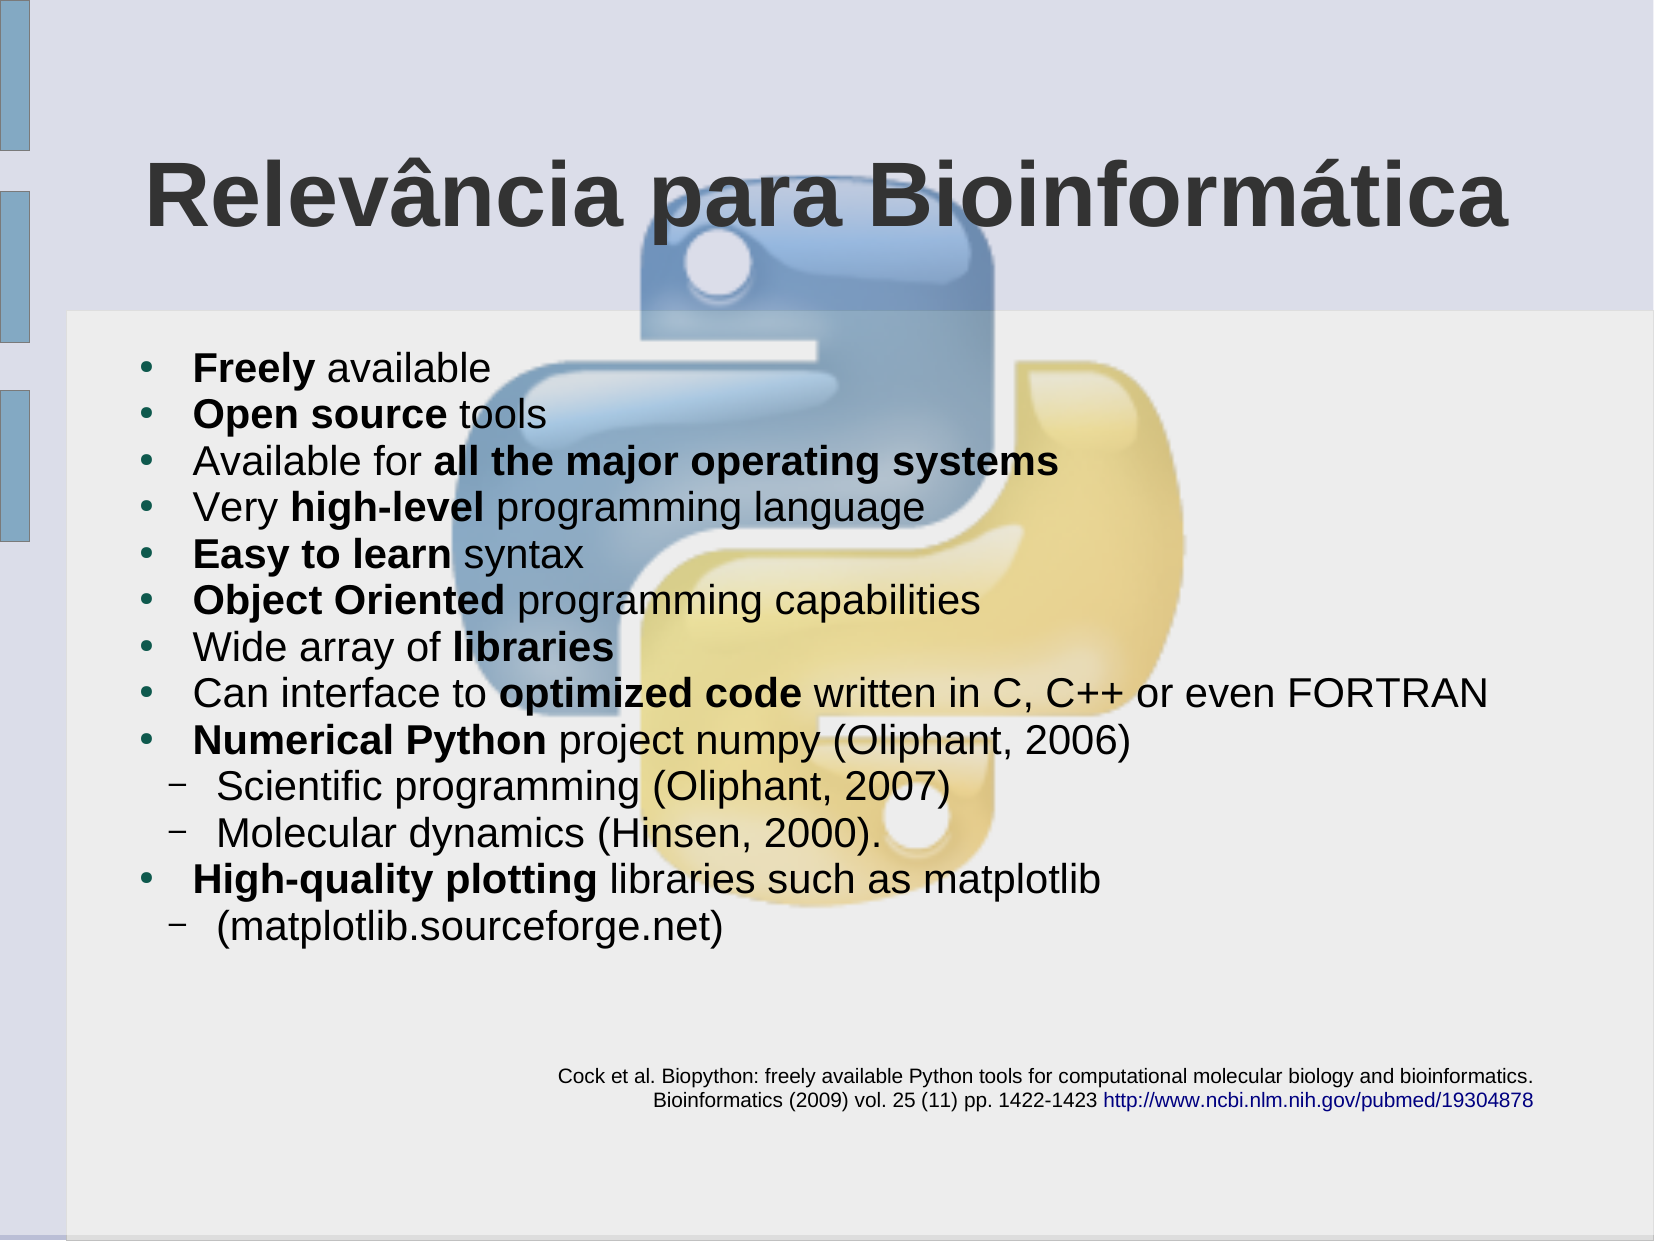

# Relevância para Bioinformática
Freely available
Open source tools
Available for all the major operating systems
Very high-level programming language
Easy to learn syntax
Object Oriented programming capabilities
Wide array of libraries
Can interface to optimized code written in C, C++ or even FORTRAN
Numerical Python project numpy (Oliphant, 2006)
Scientific programming (Oliphant, 2007)
Molecular dynamics (Hinsen, 2000).
High-quality plotting libraries such as matplotlib
(matplotlib.sourceforge.net)
Cock et al. Biopython: freely available Python tools for computational molecular biology and bioinformatics.
Bioinformatics (2009) vol. 25 (11) pp. 1422-1423 http://www.ncbi.nlm.nih.gov/pubmed/19304878